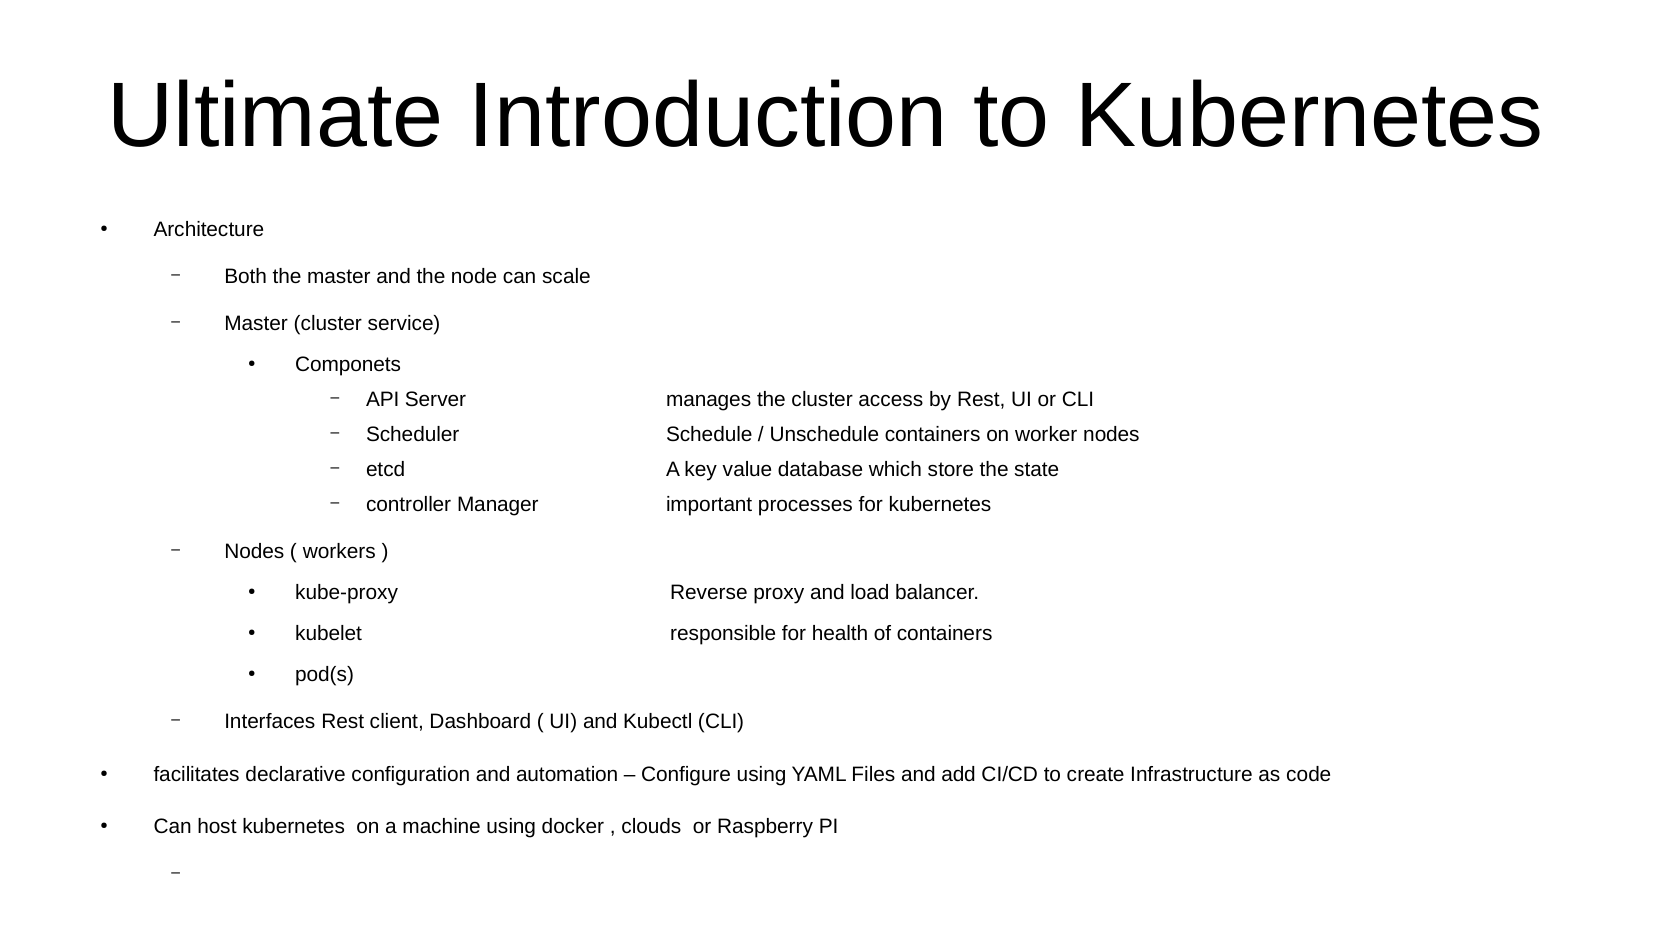

# Ultimate Introduction to Kubernetes
Architecture
Both the master and the node can scale
Master (cluster service)
Componets
API Server			manages the cluster access by Rest, UI or CLI
Scheduler			Schedule / Unschedule containers on worker nodes
etcd				A key value database which store the state
controller Manager		important processes for kubernetes
Nodes ( workers )
kube-proxy				Reverse proxy and load balancer.
kubelet					responsible for health of containers
pod(s)
Interfaces Rest client, Dashboard ( UI) and Kubectl (CLI)
facilitates declarative configuration and automation – Configure using YAML Files and add CI/CD to create Infrastructure as code
Can host kubernetes on a machine using docker , clouds or Raspberry PI